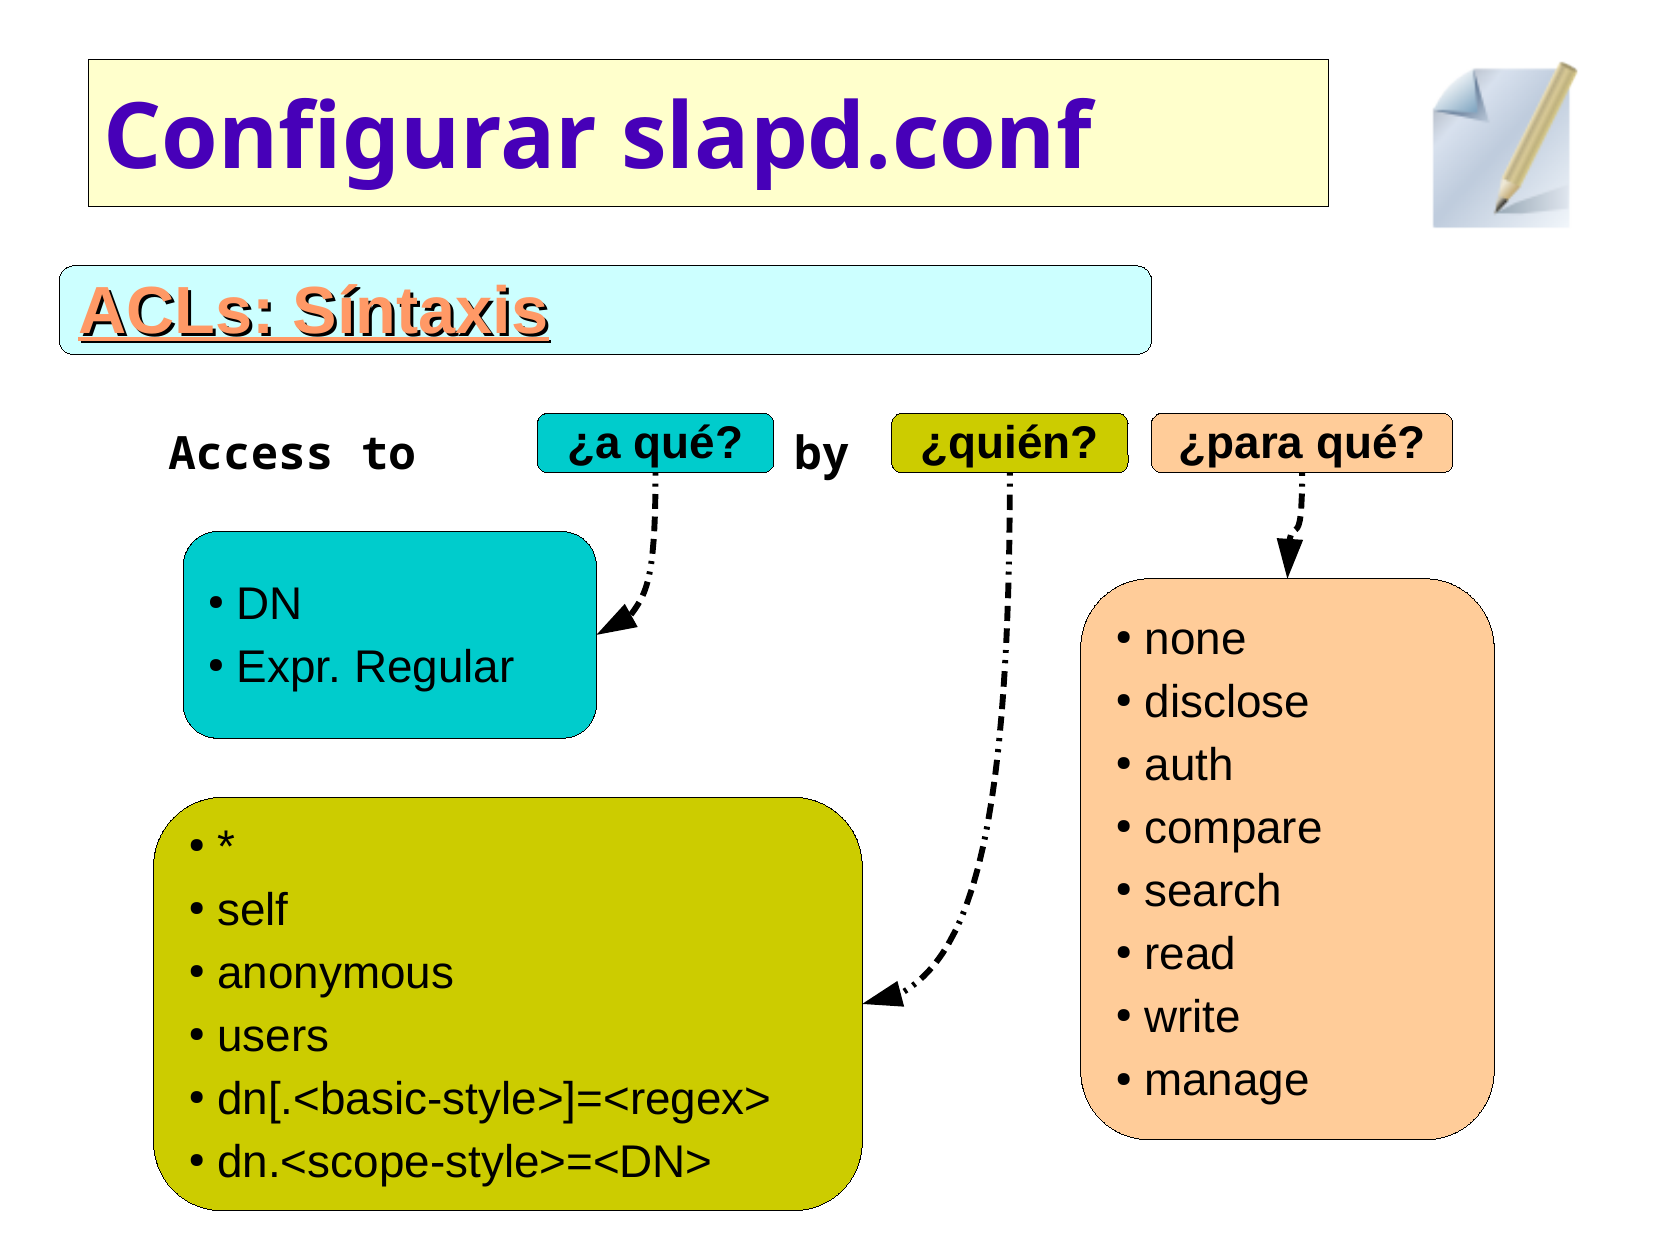

Configurar slapd.conf
ACLs: Síntaxis
Access to
¿a qué?
¿quién?
¿para qué?
by
 DN
 Expr. Regular
 none
 disclose
 auth
 compare
 search
 read
 write
 manage
 *
 self
 anonymous
 users
 dn[.<basic-style>]=<regex>
 dn.<scope-style>=<DN>